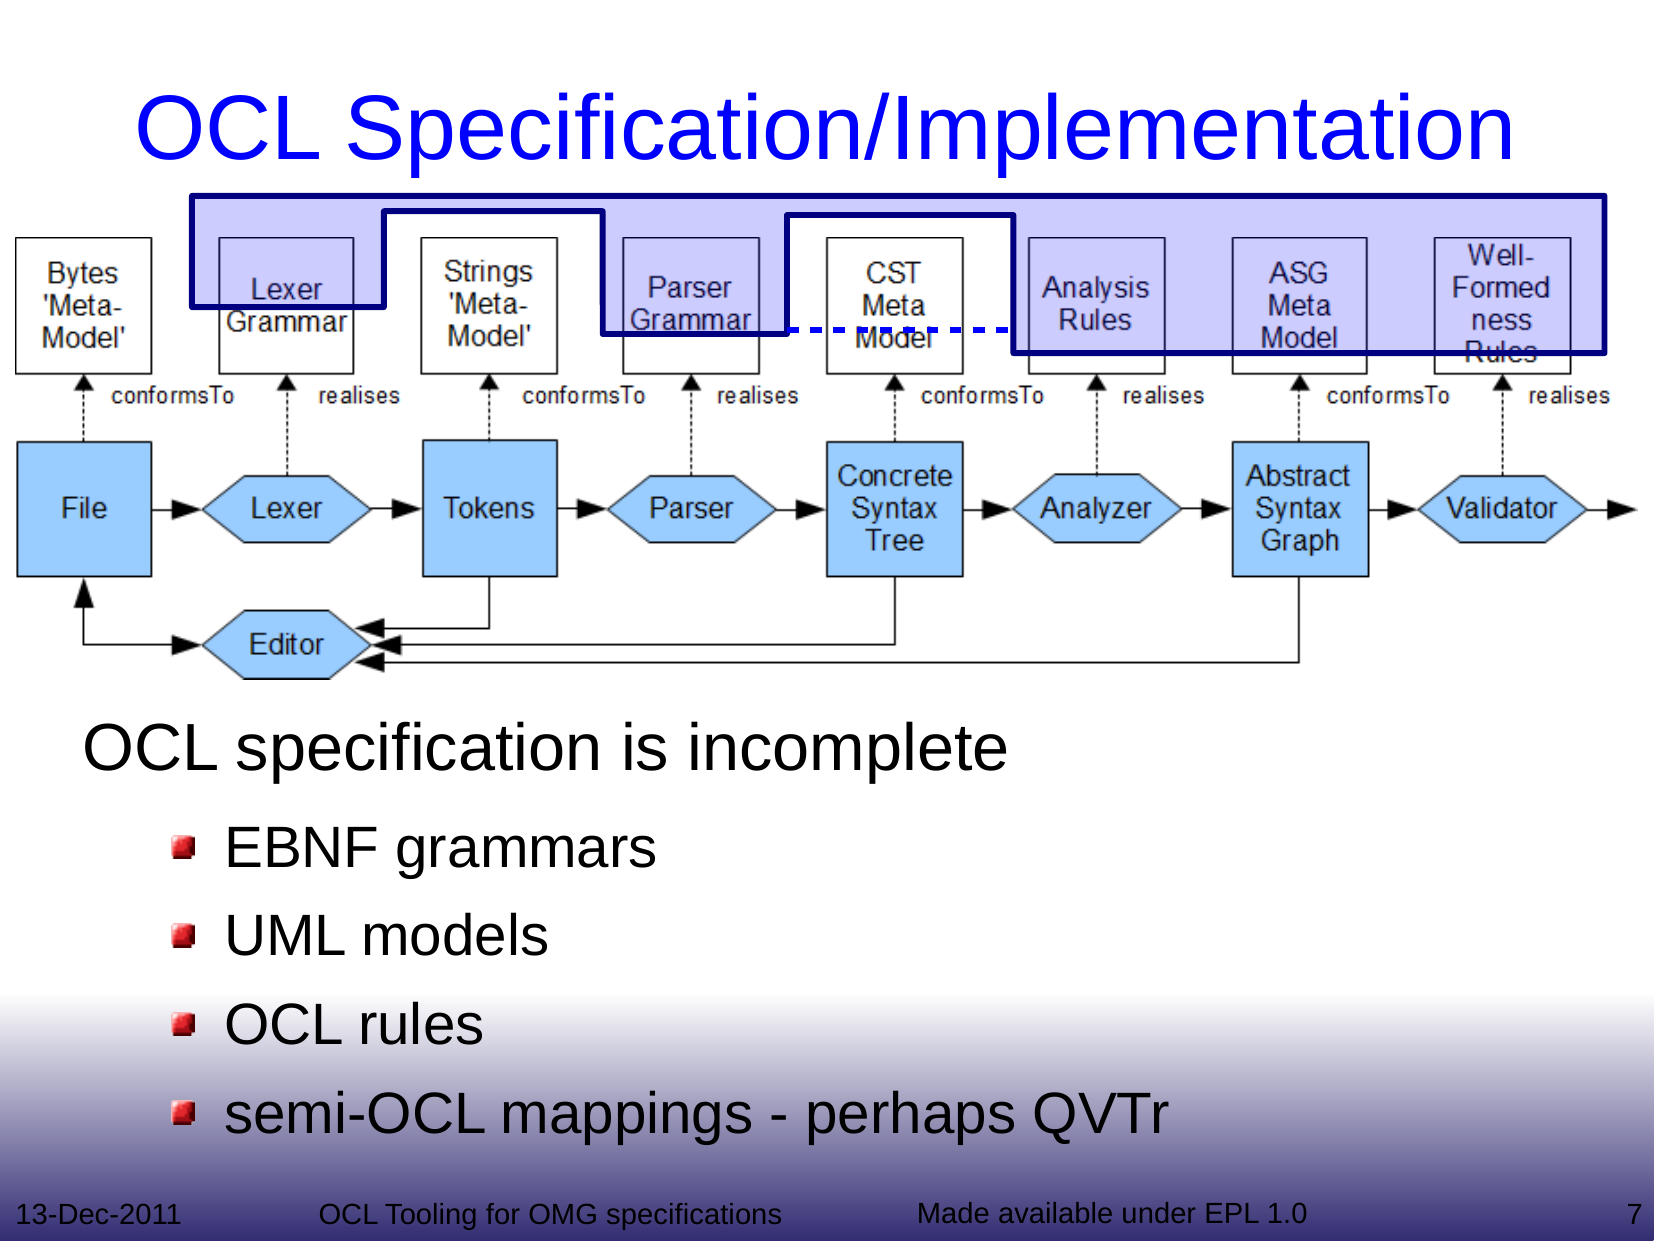

# OCL Specification/Implementation
OCL specification is incomplete
EBNF grammars
UML models
OCL rules
semi-OCL mappings - perhaps QVTr
13-Dec-2011
OCL Tooling for OMG specifications
7